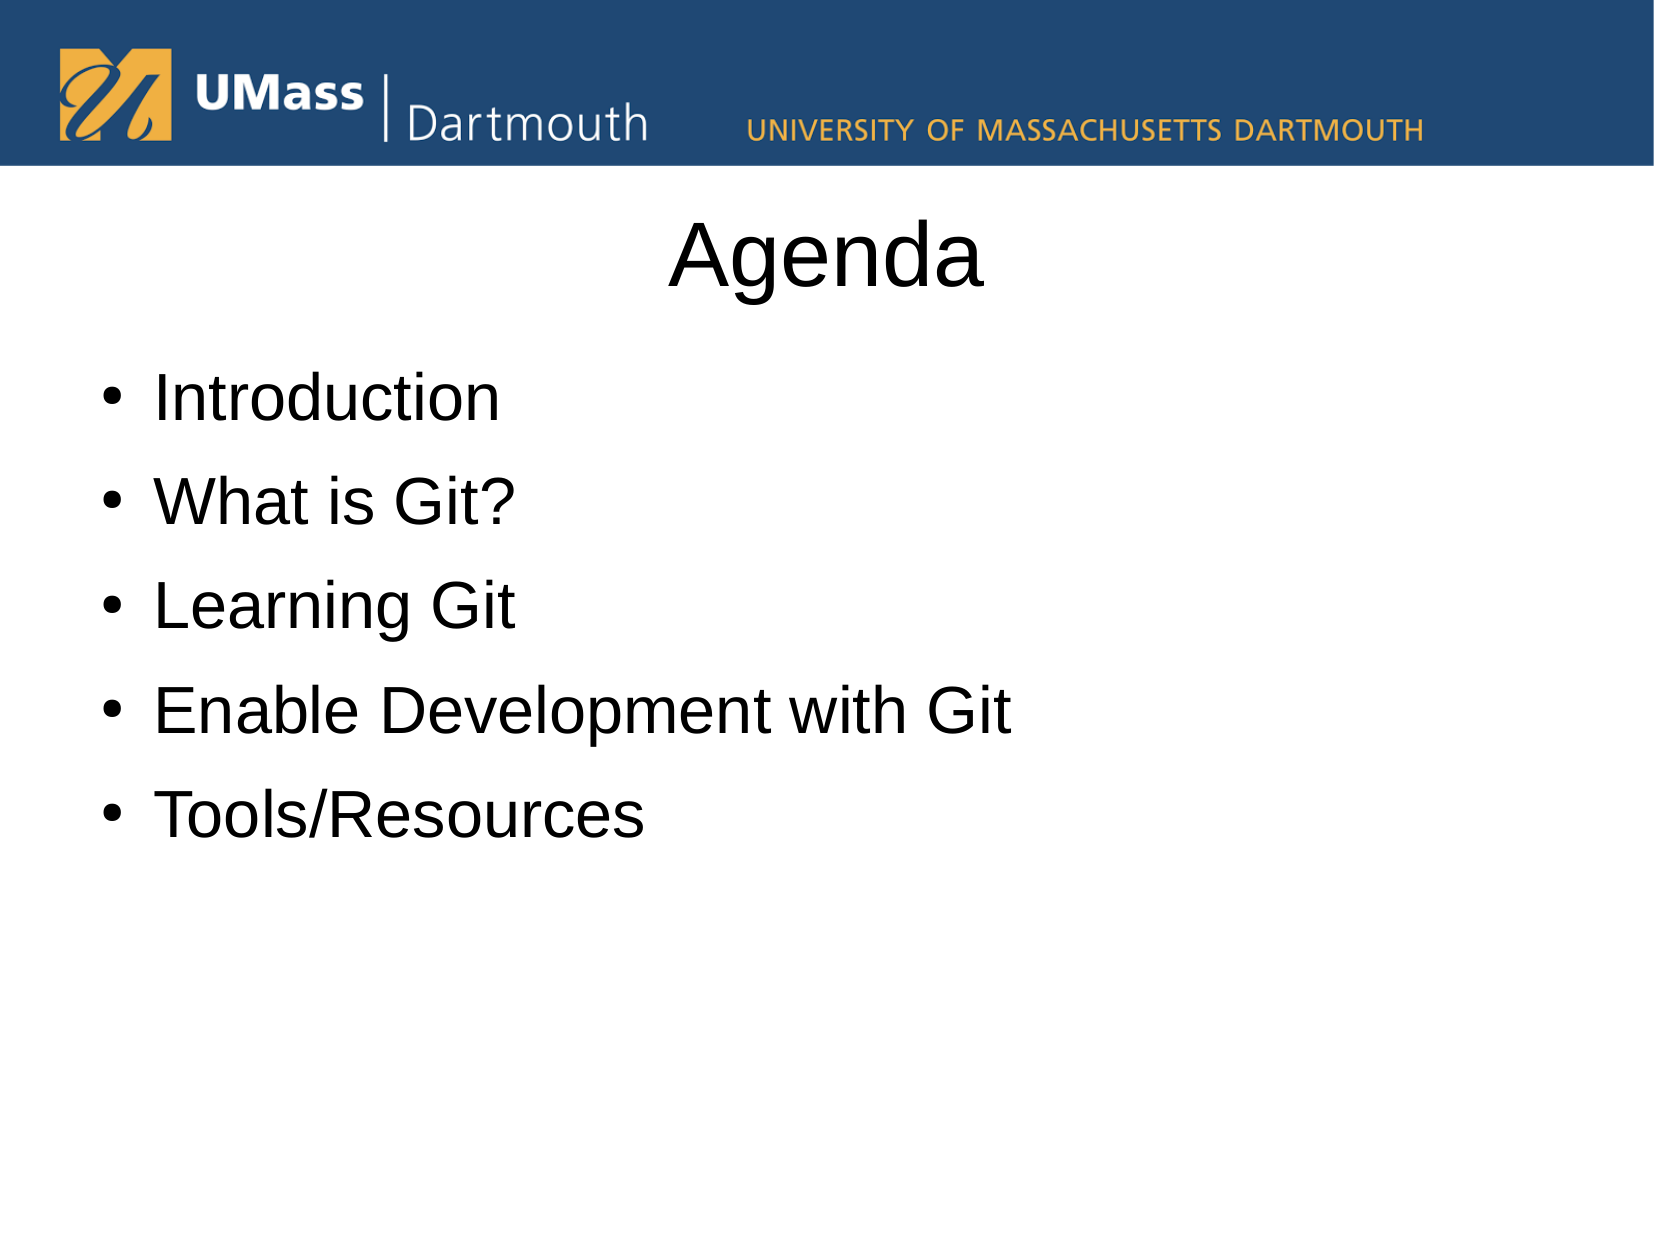

# Agenda
Introduction
What is Git?
Learning Git
Enable Development with Git
Tools/Resources